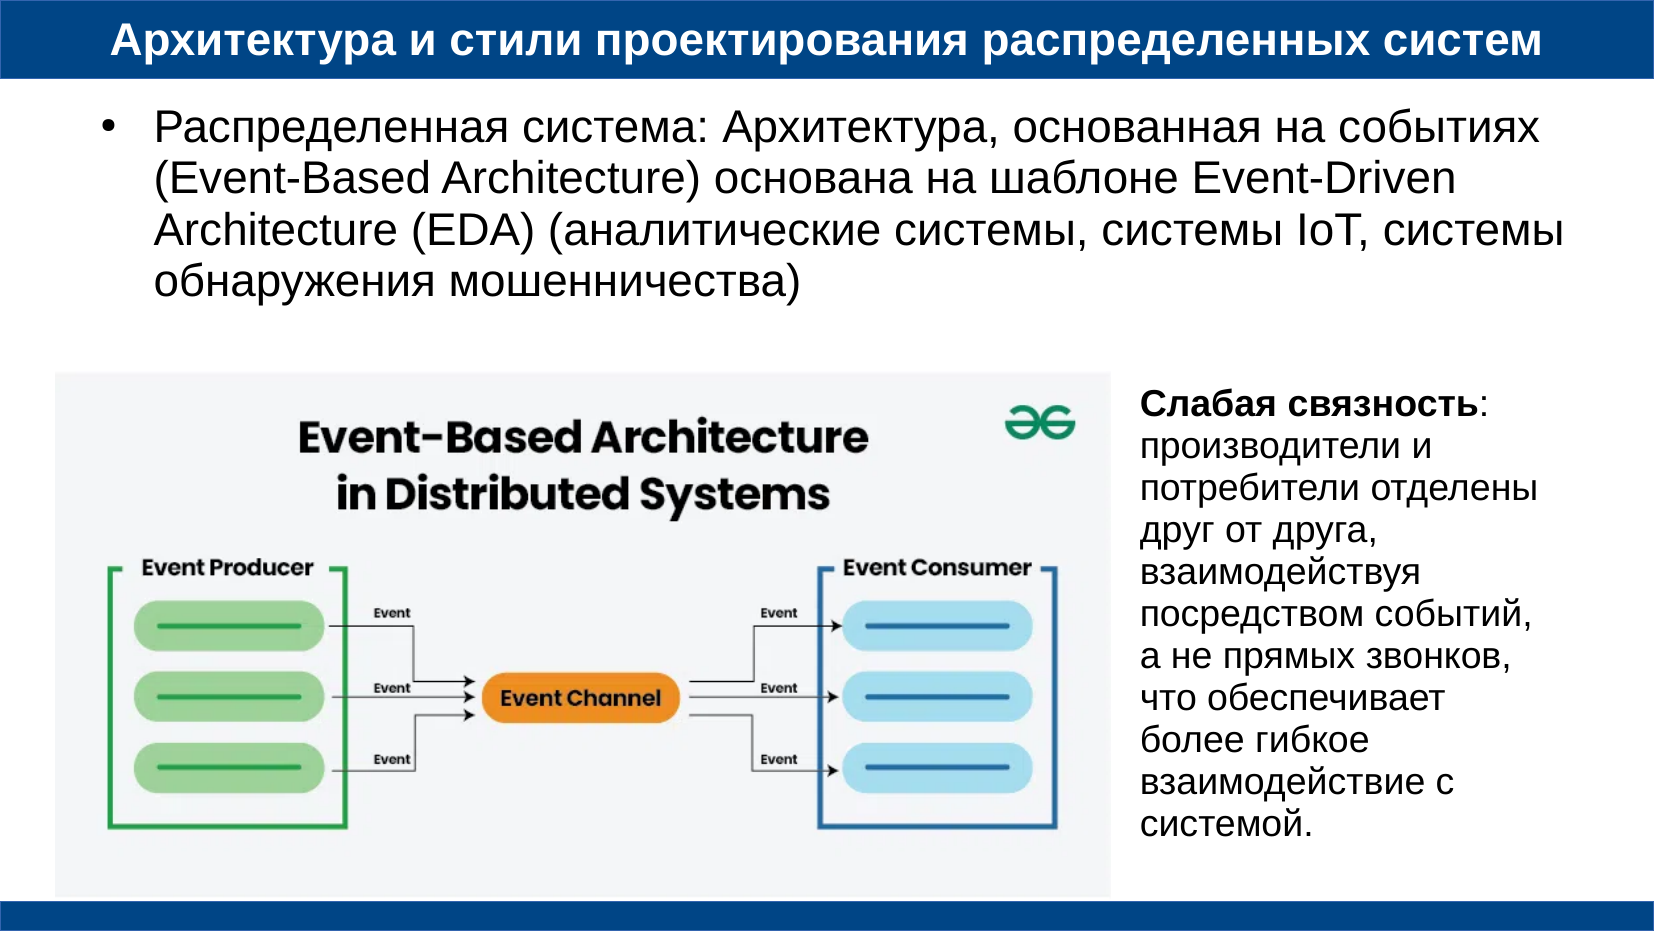

# Архитектура и стили проектирования распределенных систем
Распределенная система: Архитектура, основанная на событиях (Event-Based Architecture) основана на шаблоне Event-Driven Architecture (EDA) (аналитические системы, системы IoT, системы обнаружения мошенничества)
Слабая связность: производители и потребители отделены друг от друга, взаимодействуя посредством событий, а не прямых звонков, что обеспечивает более гибкое взаимодействие с системой.